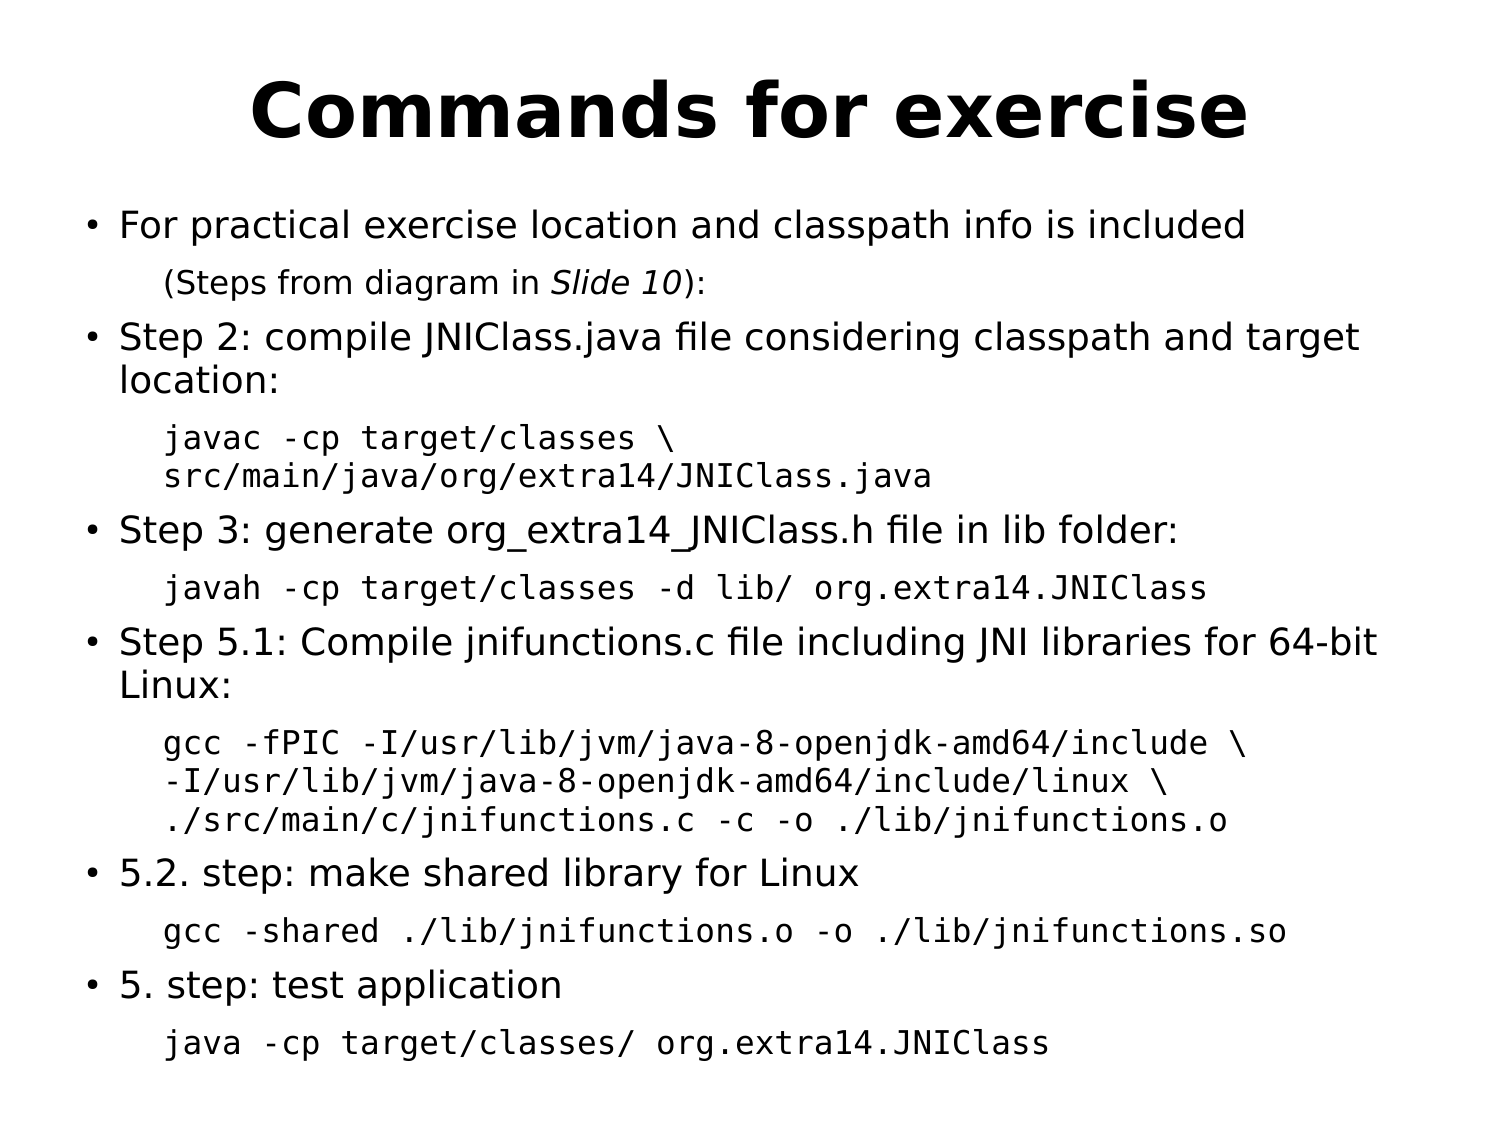

# Commands for exercise
For practical exercise location and classpath info is included
(Steps from diagram in Slide 10):
Step 2: compile JNIClass.java file considering classpath and target location:
javac -cp target/classes \
src/main/java/org/extra14/JNIClass.java
Step 3: generate org_extra14_JNIClass.h file in lib folder:
javah -cp target/classes -d lib/ org.extra14.JNIClass
Step 5.1: Compile jnifunctions.c file including JNI libraries for 64-bit Linux:
gcc -fPIC -I/usr/lib/jvm/java-8-openjdk-amd64/include \
-I/usr/lib/jvm/java-8-openjdk-amd64/include/linux \
./src/main/c/jnifunctions.c -c -o ./lib/jnifunctions.o
5.2. step: make shared library for Linux
gcc -shared ./lib/jnifunctions.o -o ./lib/jnifunctions.so
5. step: test application
java -cp target/classes/ org.extra14.JNIClass